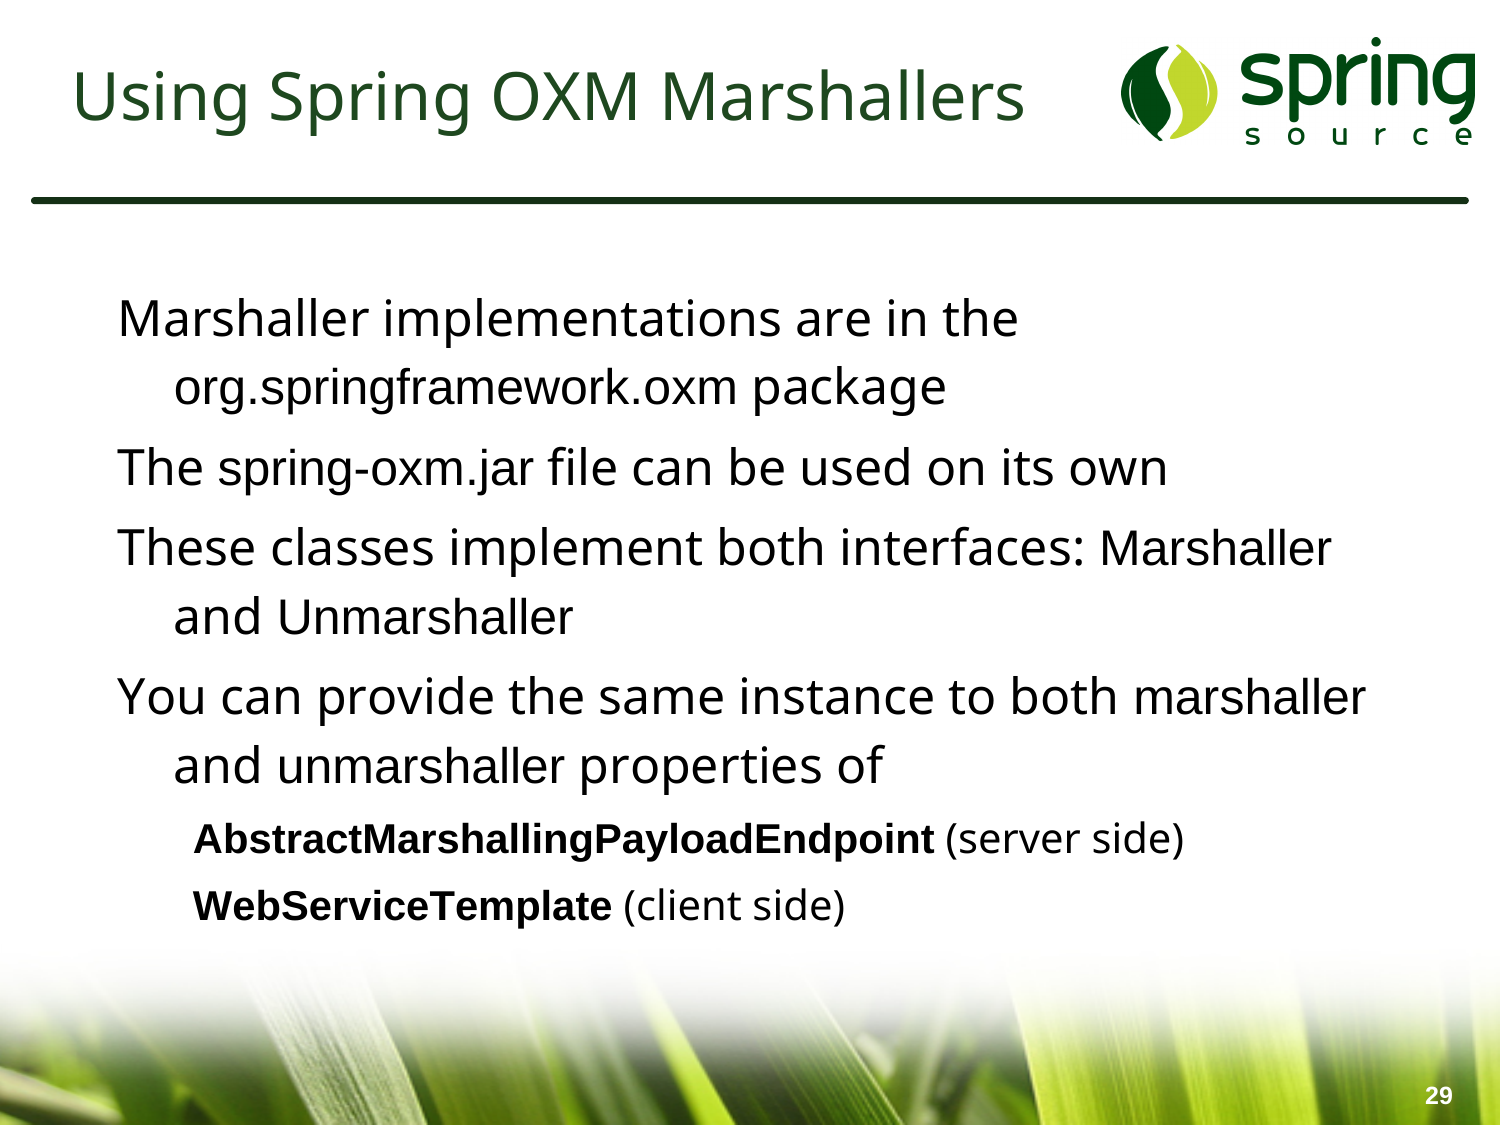

# Using Spring OXM Marshallers
Marshaller implementations are in the org.springframework.oxm package
The spring-oxm.jar file can be used on its own
These classes implement both interfaces: Marshaller and Unmarshaller
You can provide the same instance to both marshaller and unmarshaller properties of
AbstractMarshallingPayloadEndpoint (server side)
WebServiceTemplate (client side)